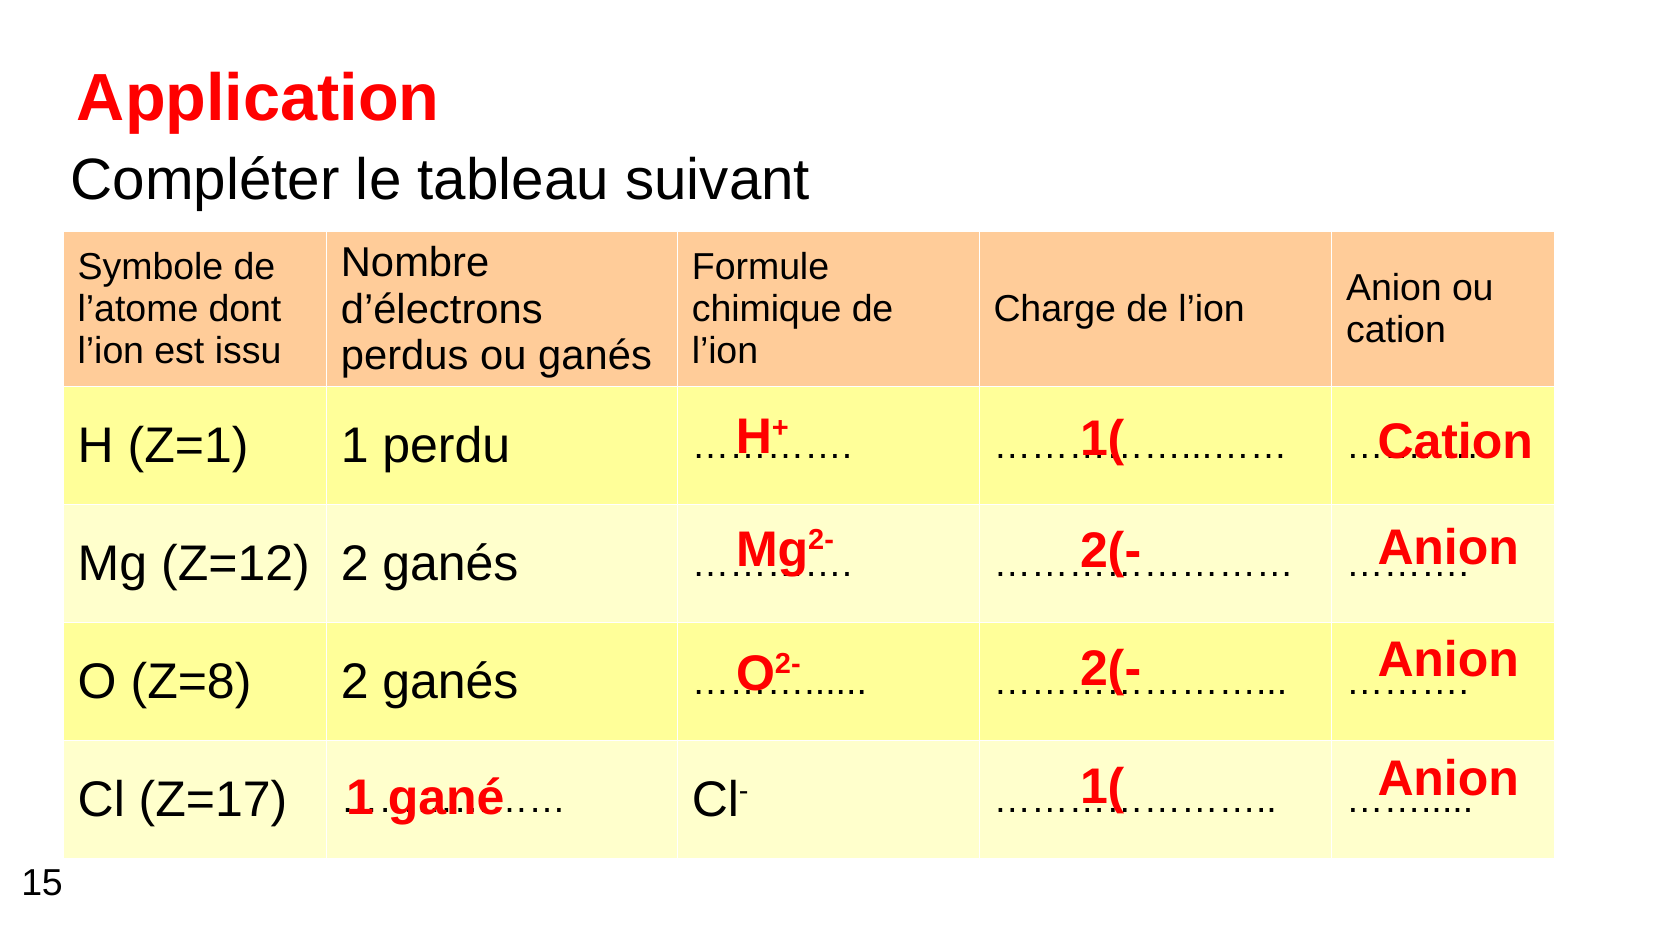

# Application
Compléter le tableau suivant
| Symbole de l’atome dont l’ion est issu | Nombre d’électrons perdus ou ganés | Formule chimique de l’ion | Charge de l’ion | Anion ou cation |
| --- | --- | --- | --- | --- |
| H (Z=1) | 1 perdu | …………. | ……………...…… | ……..… |
| Mg (Z=12) | 2 ganés | …………. | …………………… | ………. |
| O (Z=8) | 2 ganés | ………...... | …………………... | ………. |
| Cl (Z=17) | ……………… | Cl- | ………………….. | ……..... |
H+
1(
Cation
Anion
Mg2-
2(-
Anion
2(-
O2-
Anion
1(
1 gané